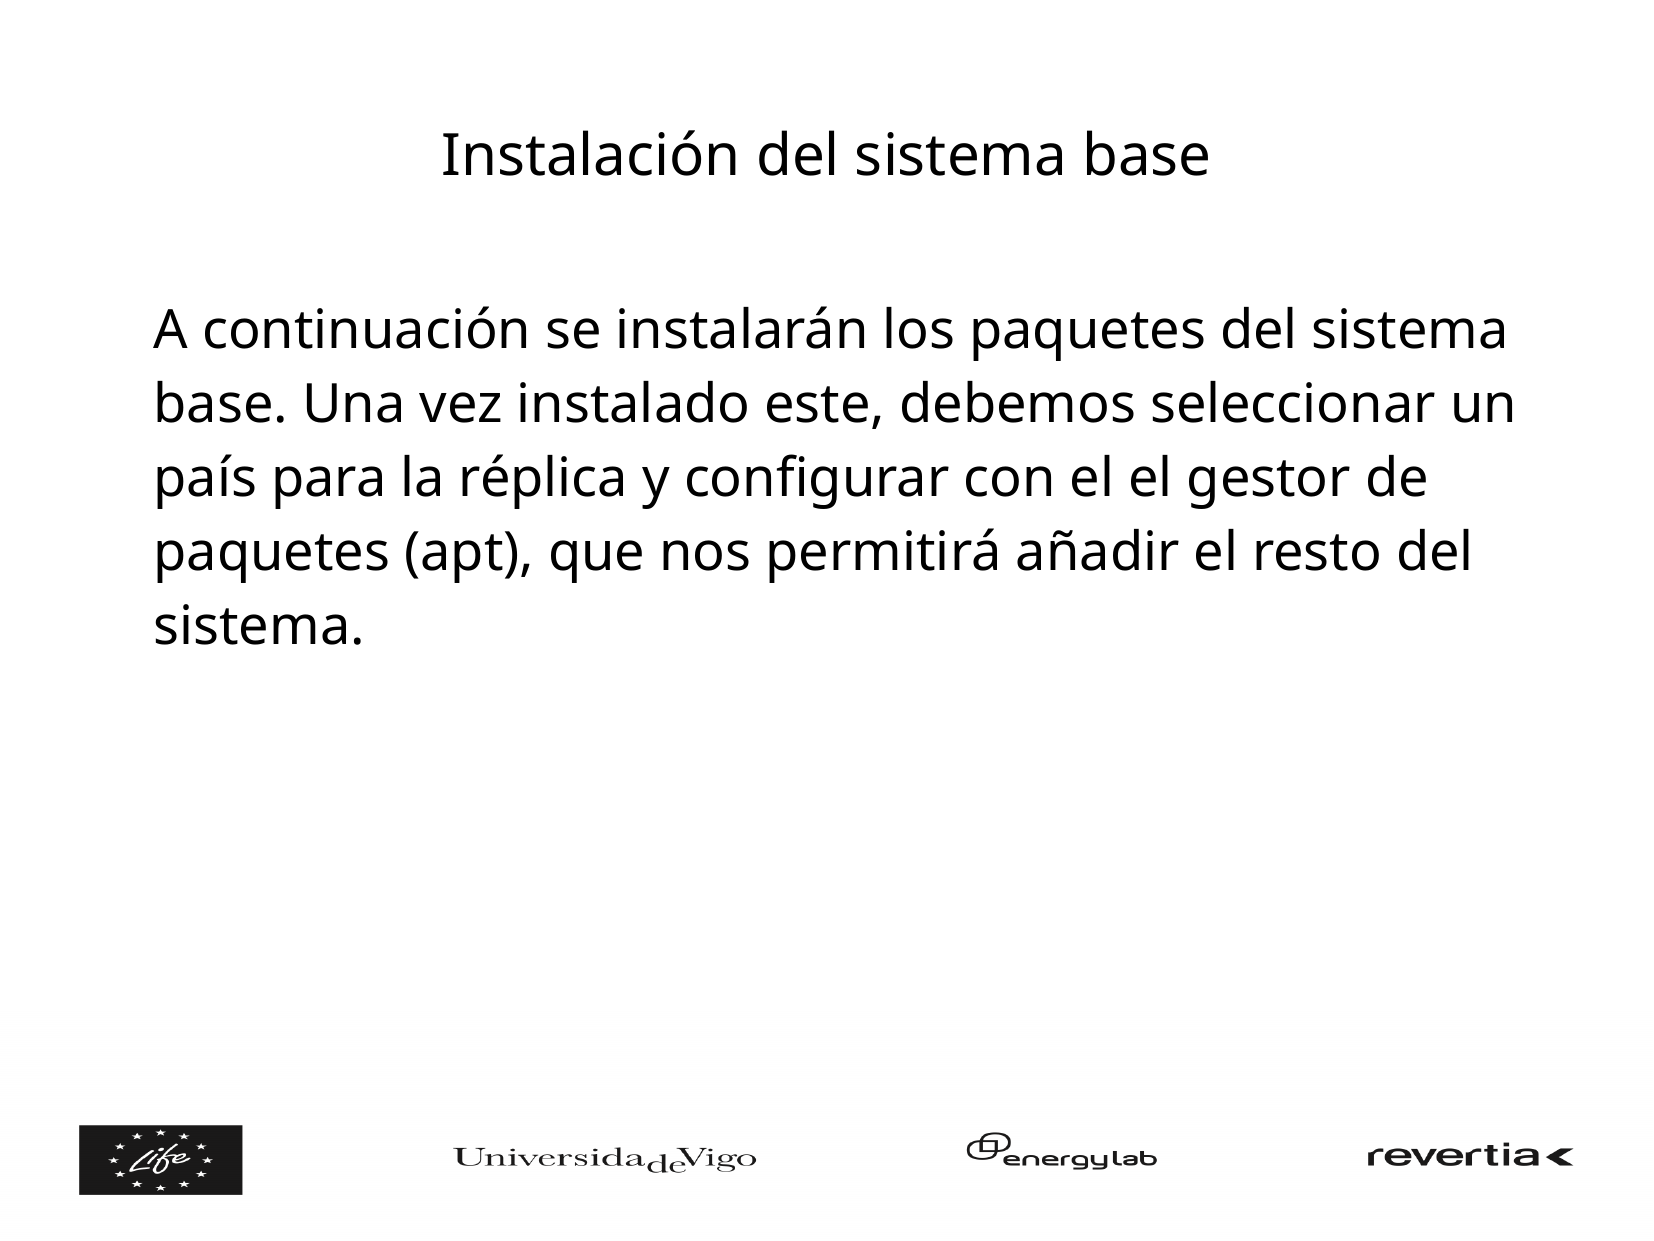

# Instalación del sistema base
A continuación se instalarán los paquetes del sistema base. Una vez instalado este, debemos seleccionar un país para la réplica y configurar con el el gestor de paquetes (apt), que nos permitirá añadir el resto del sistema.